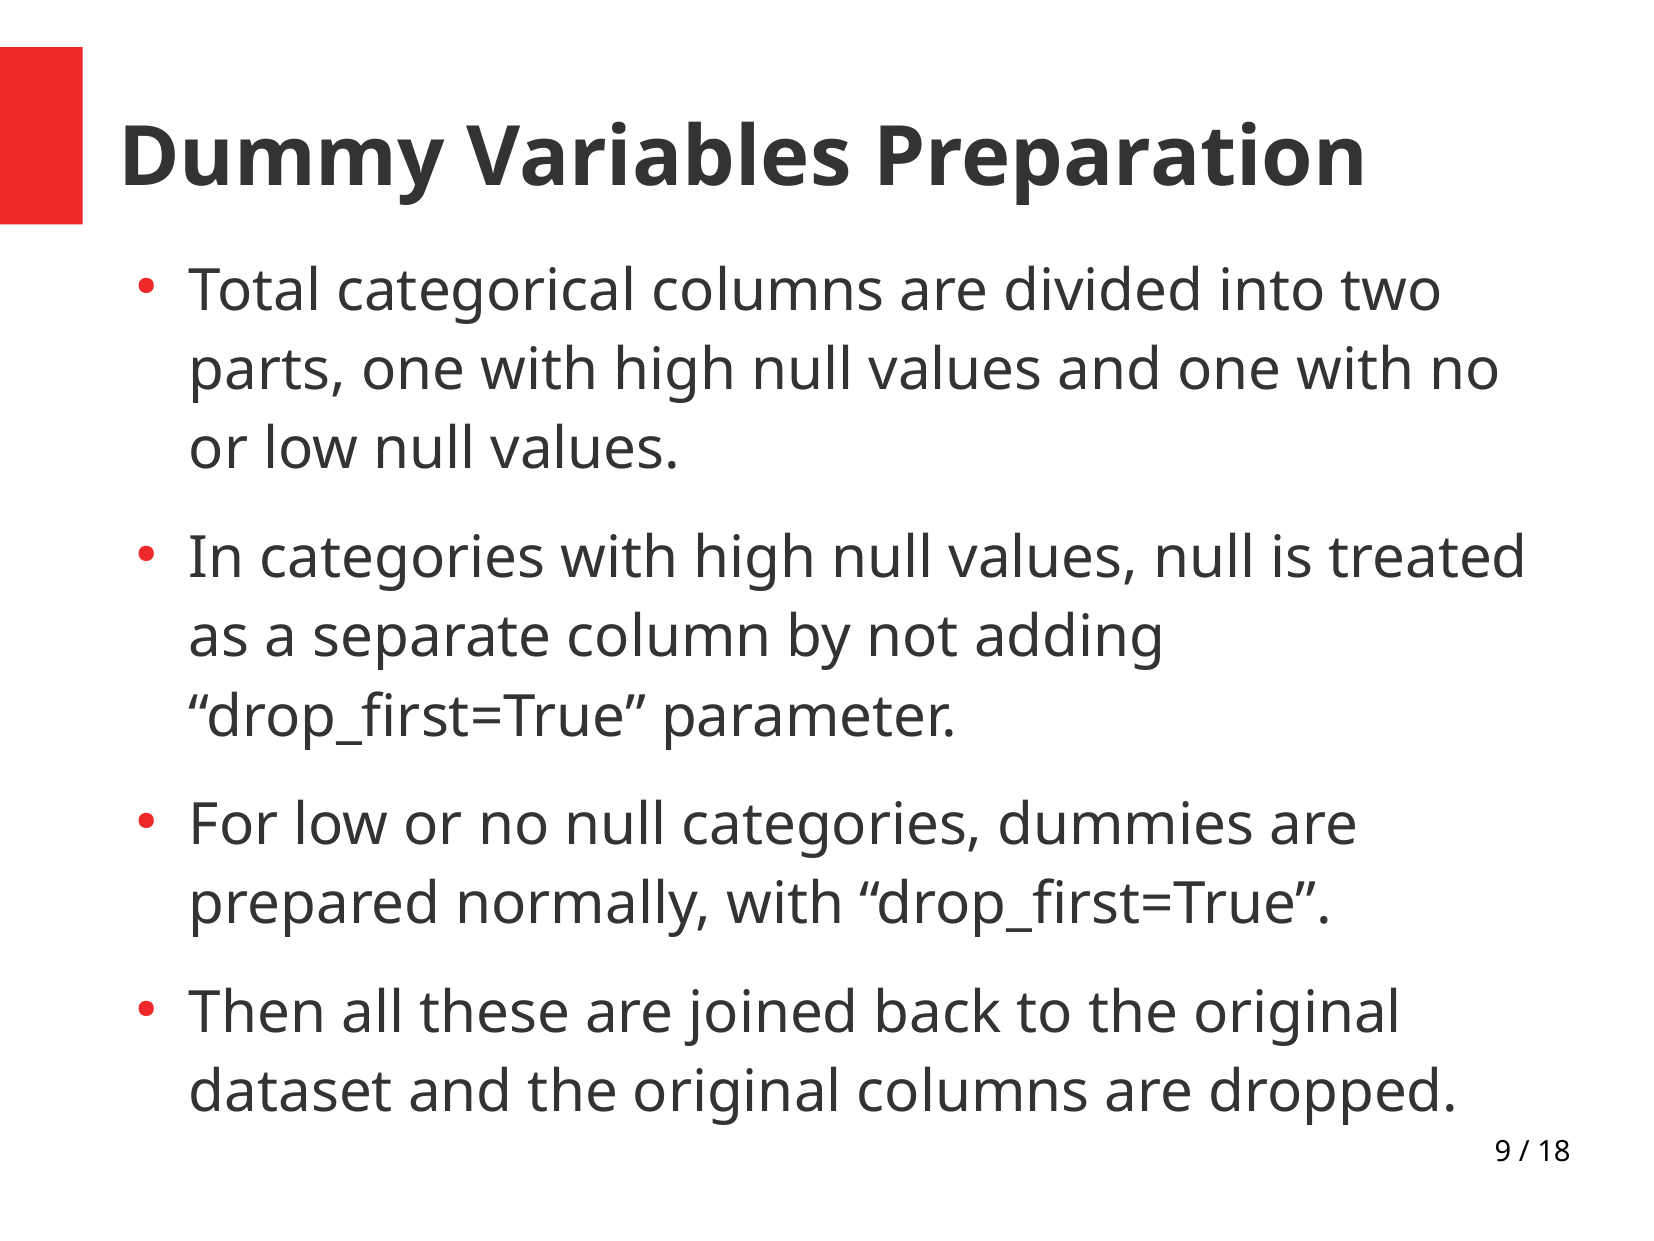

# Dummy Variables Preparation
Total categorical columns are divided into two parts, one with high null values and one with no or low null values.
In categories with high null values, null is treated as a separate column by not adding “drop_first=True” parameter.
For low or no null categories, dummies are prepared normally, with “drop_first=True”.
Then all these are joined back to the original dataset and the original columns are dropped.
9